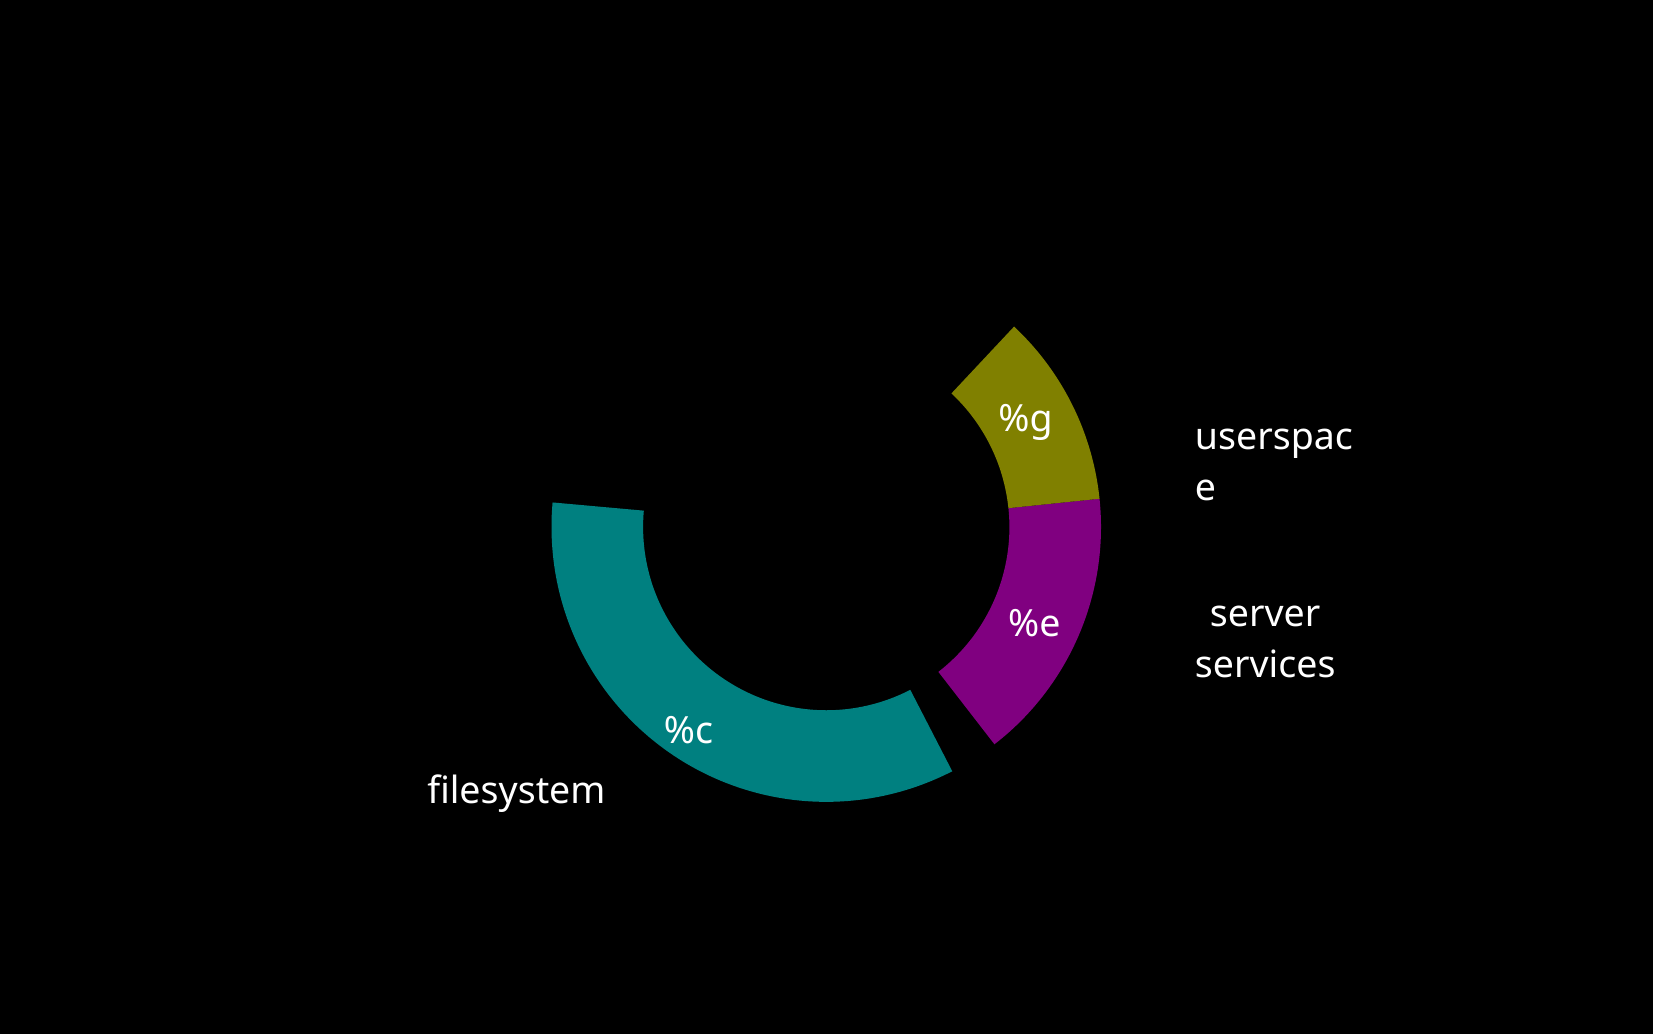

%g
userspace
 %e
%c
server
services
filesystem